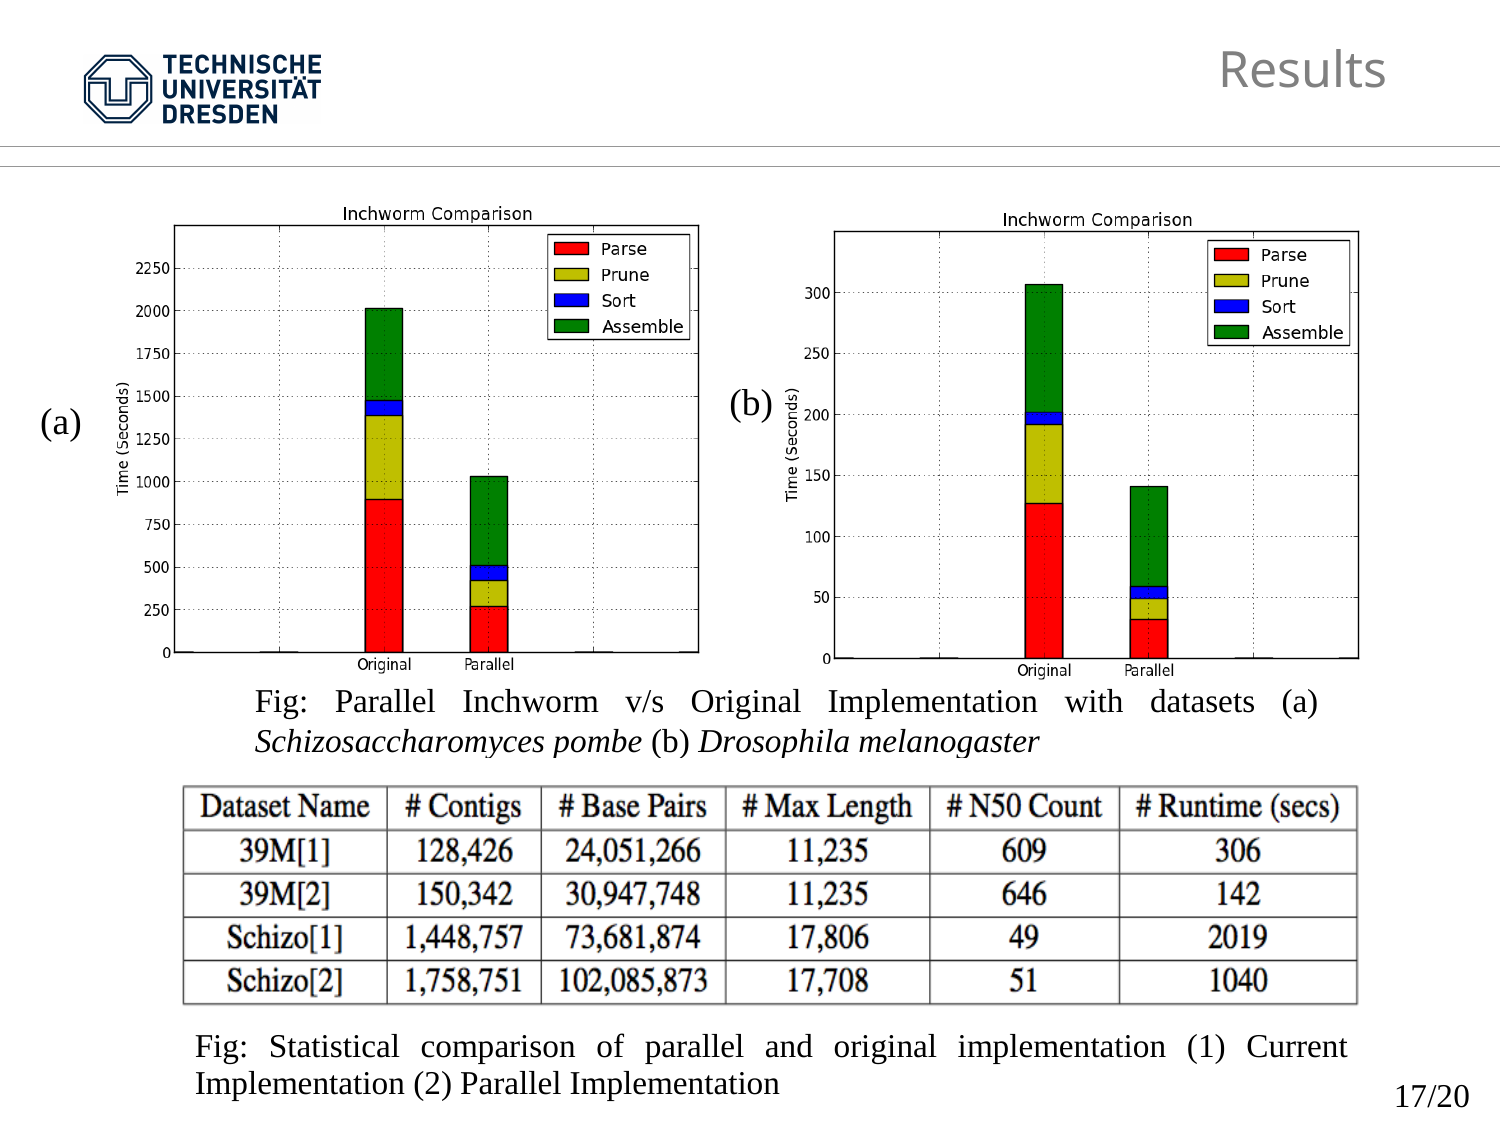

# Results
 (b)
 (a)
Fig: Parallel Inchworm v/s Original Implementation with datasets (a) Schizosaccharomyces pombe (b) Drosophila melanogaster
Fig: Statistical comparison of parallel and original implementation (1) Current Implementation (2) Parallel Implementation
17